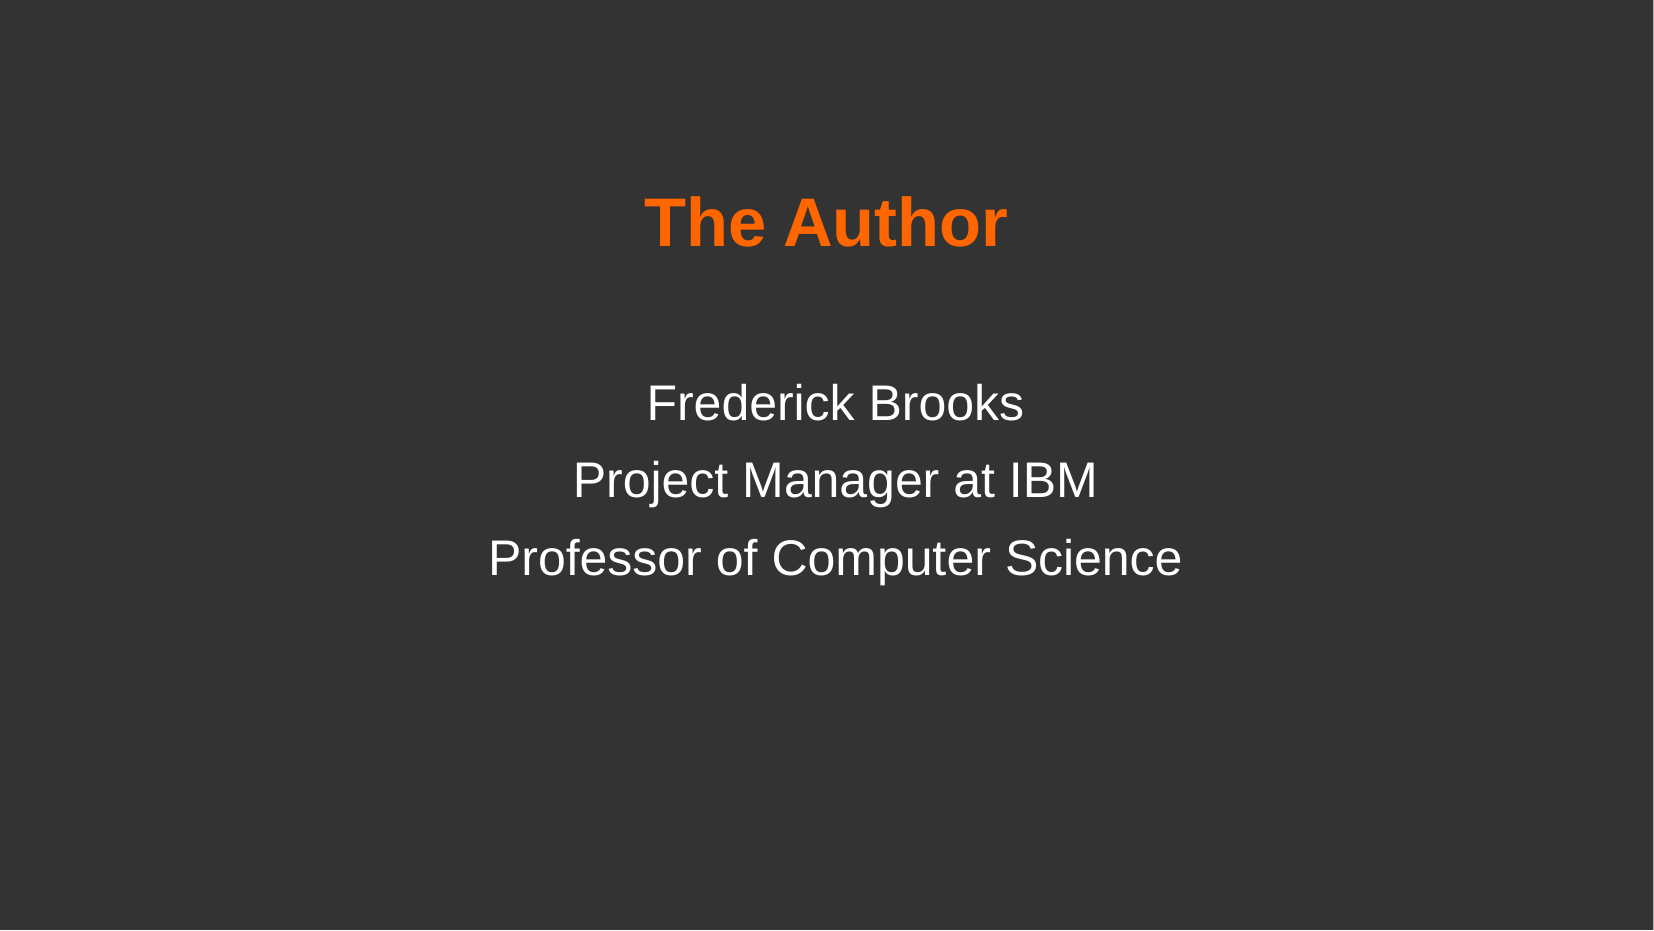

# The Author
Frederick Brooks
Project Manager at IBM
Professor of Computer Science